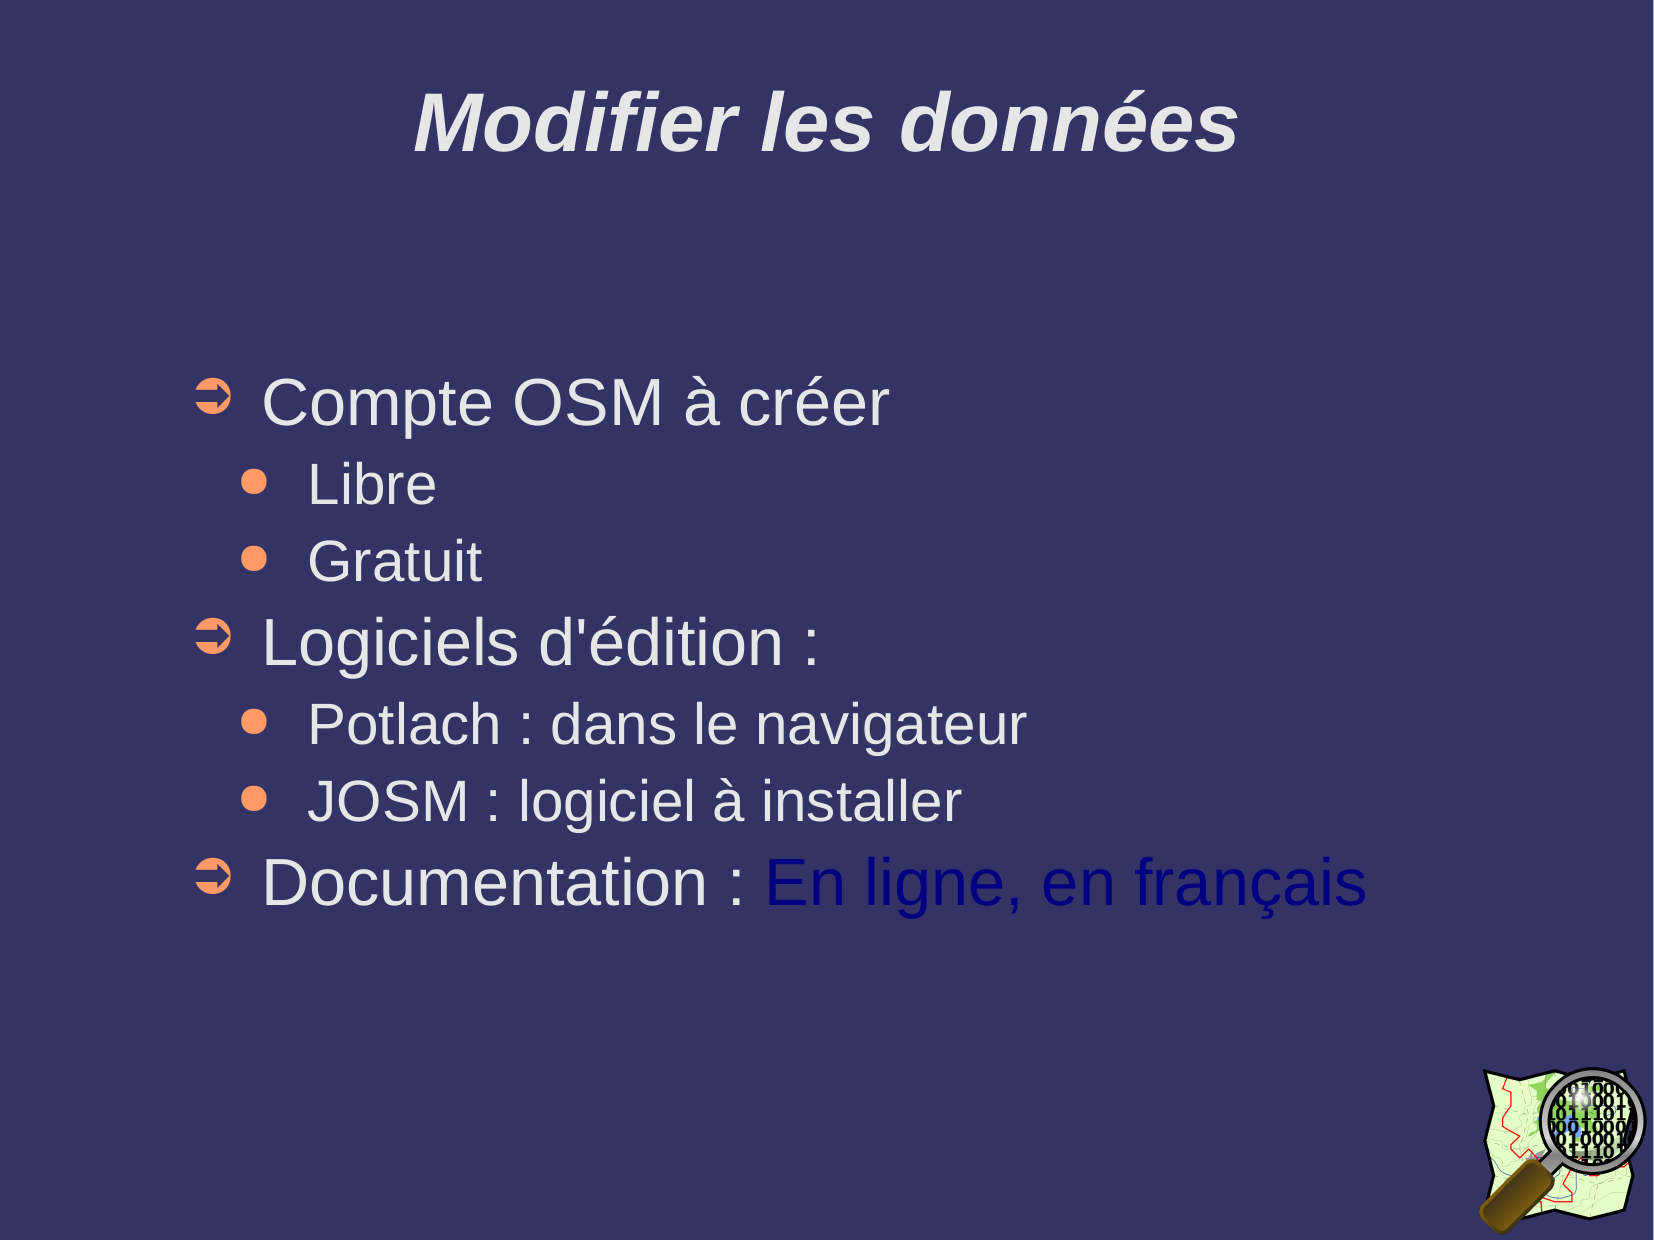

# Modifier les données
Compte OSM à créer
Libre
Gratuit
Logiciels d'édition :
Potlach : dans le navigateur
JOSM : logiciel à installer
Documentation : En ligne, en français